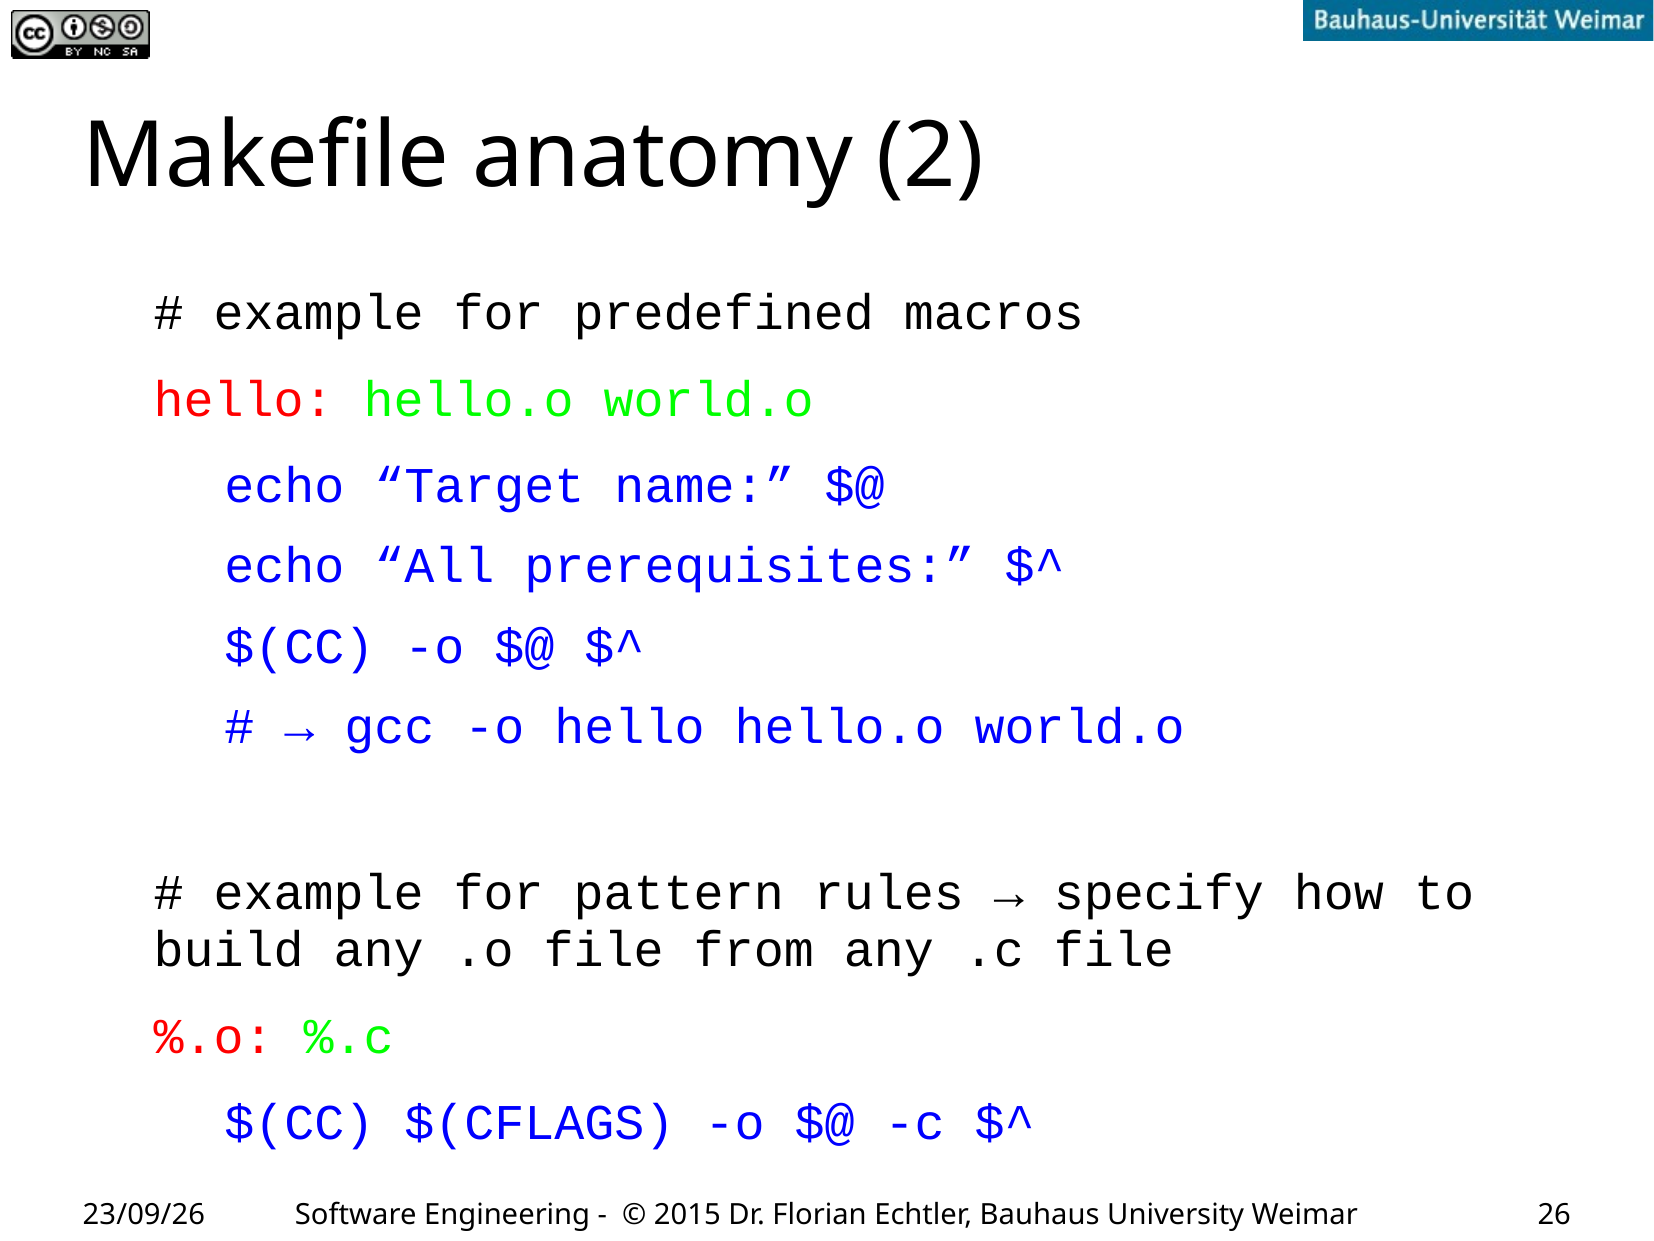

# Makefile anatomy (2)
# example for predefined macros
hello: hello.o world.o
echo “Target name:” $@
echo “All prerequisites:” $^
$(CC) -o $@ $^
# → gcc -o hello hello.o world.o
# example for pattern rules → specify how to build any .o file from any .c file
%.o: %.c
$(CC) $(CFLAGS) -o $@ -c $^
Software Engineering - © 2015 Dr. Florian Echtler, Bauhaus University Weimar
26